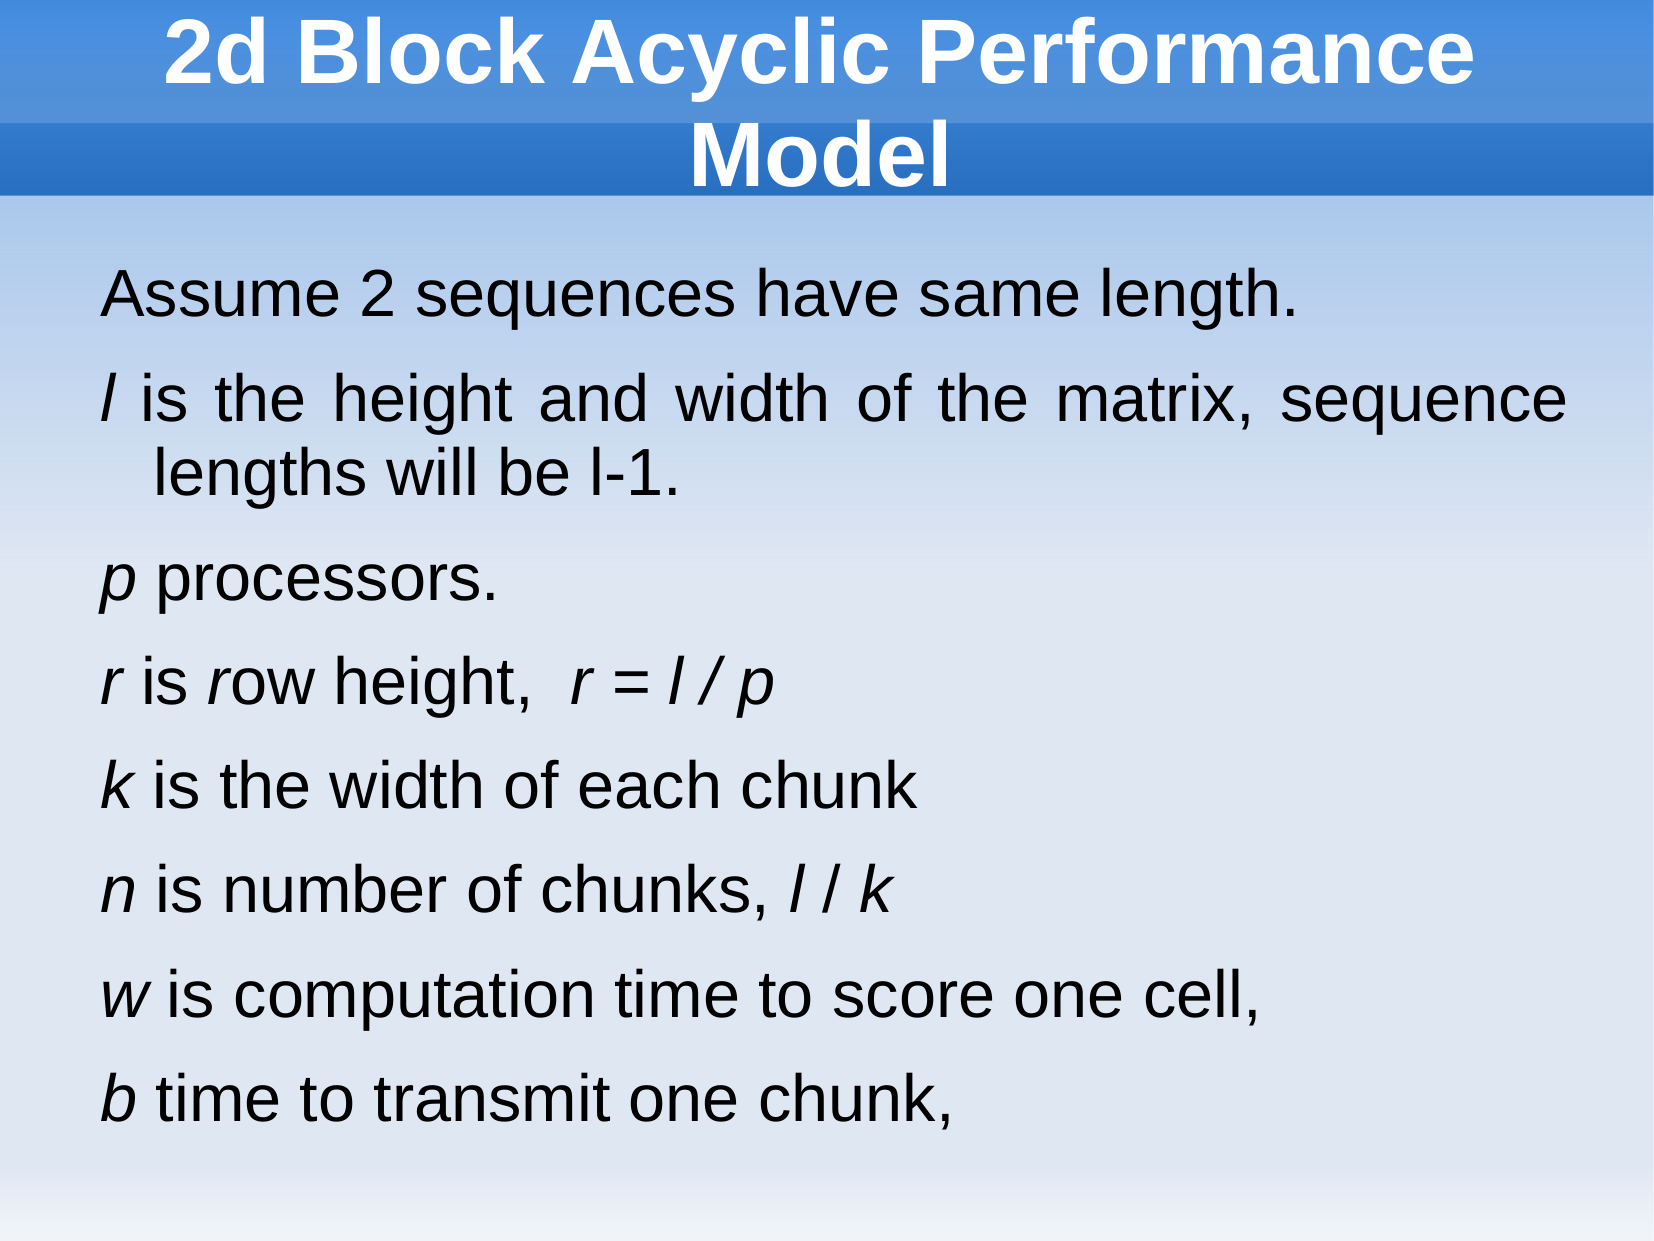

# 2d Block Acyclic Performance Model
Assume 2 sequences have same length.
l is the height and width of the matrix, sequence lengths will be l-1.
p processors.
r is row height, r = l / p
k is the width of each chunk
n is number of chunks, l / k
w is computation time to score one cell,
b time to transmit one chunk,